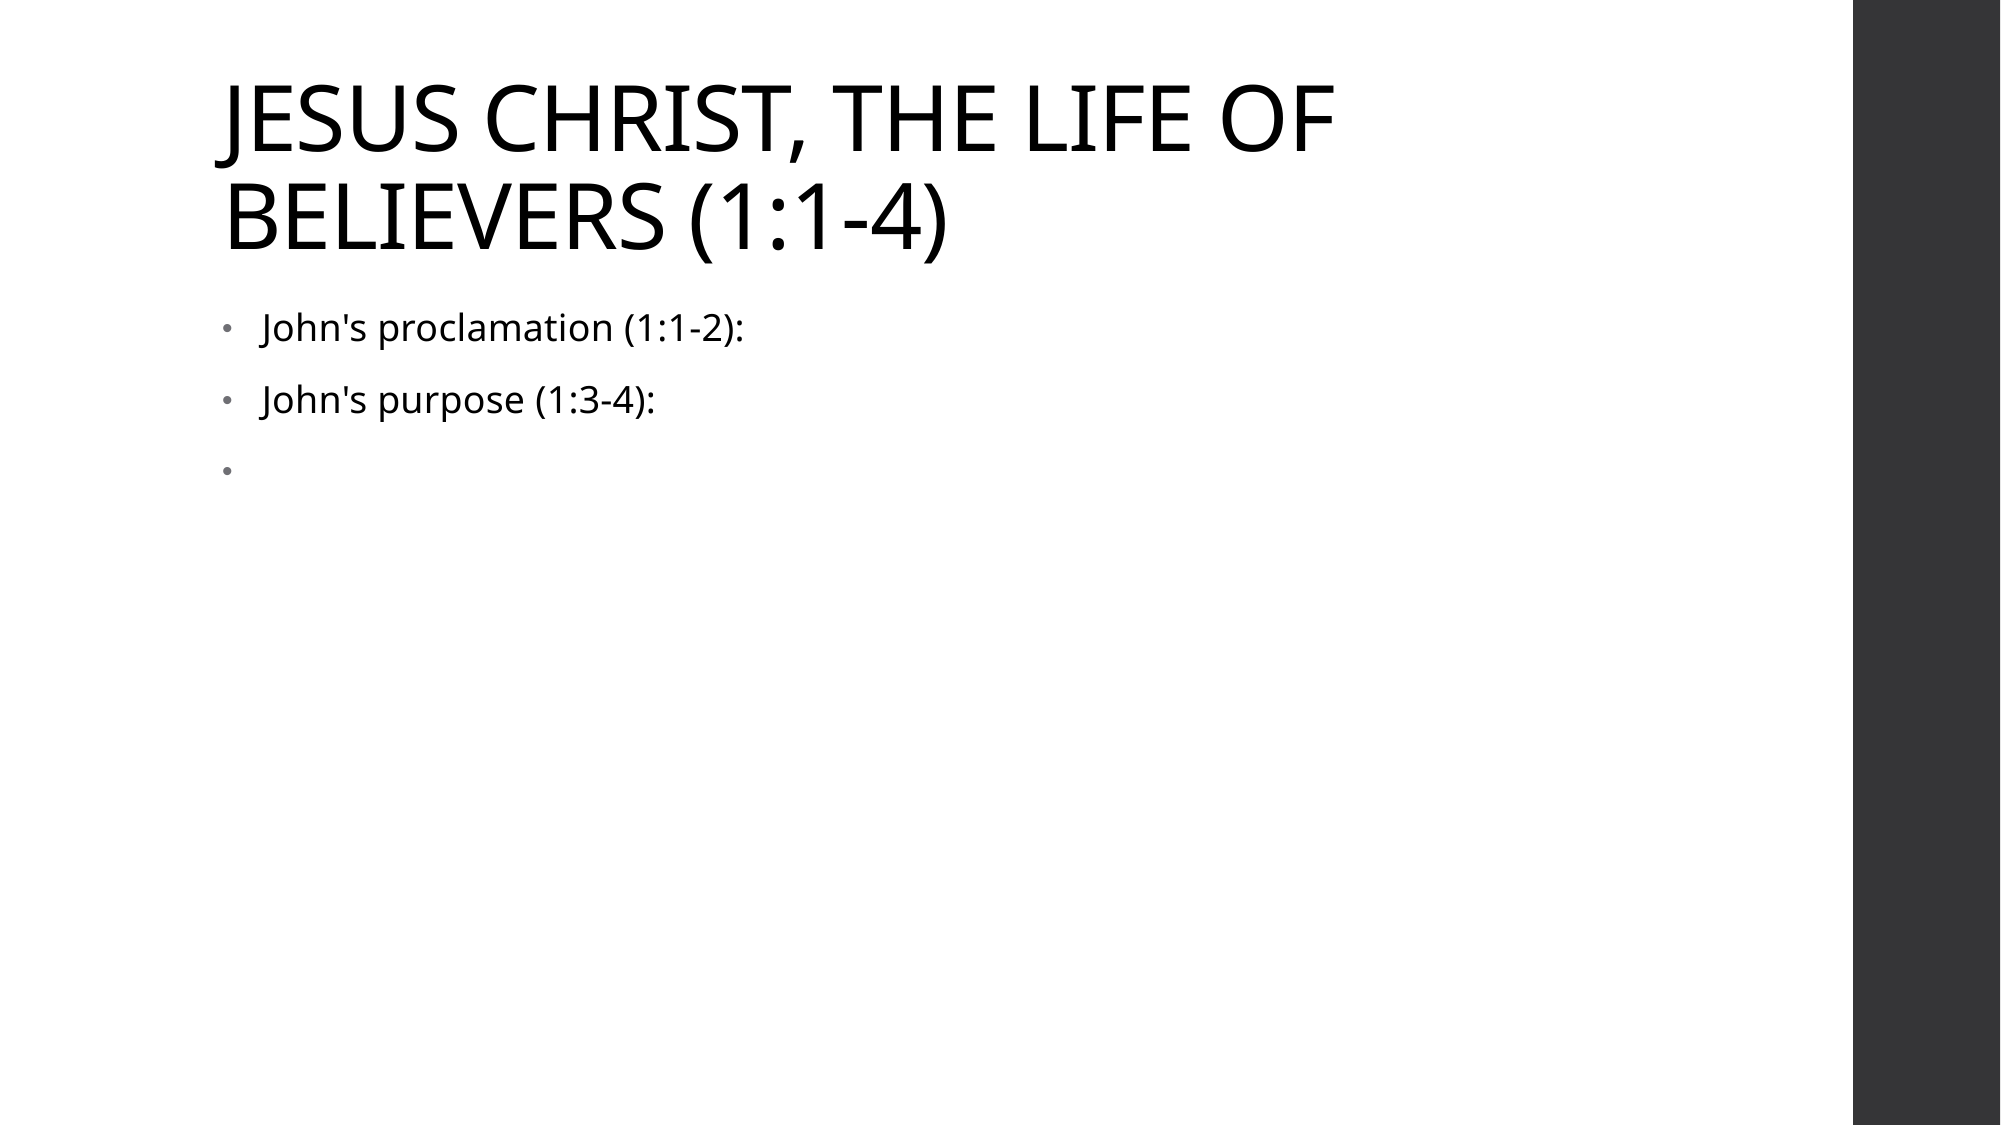

# JESUS CHRIST, THE LIFE OF BELIEVERS (1:1-4)
 John's proclamation (1:1-2):
 John's purpose (1:3-4):